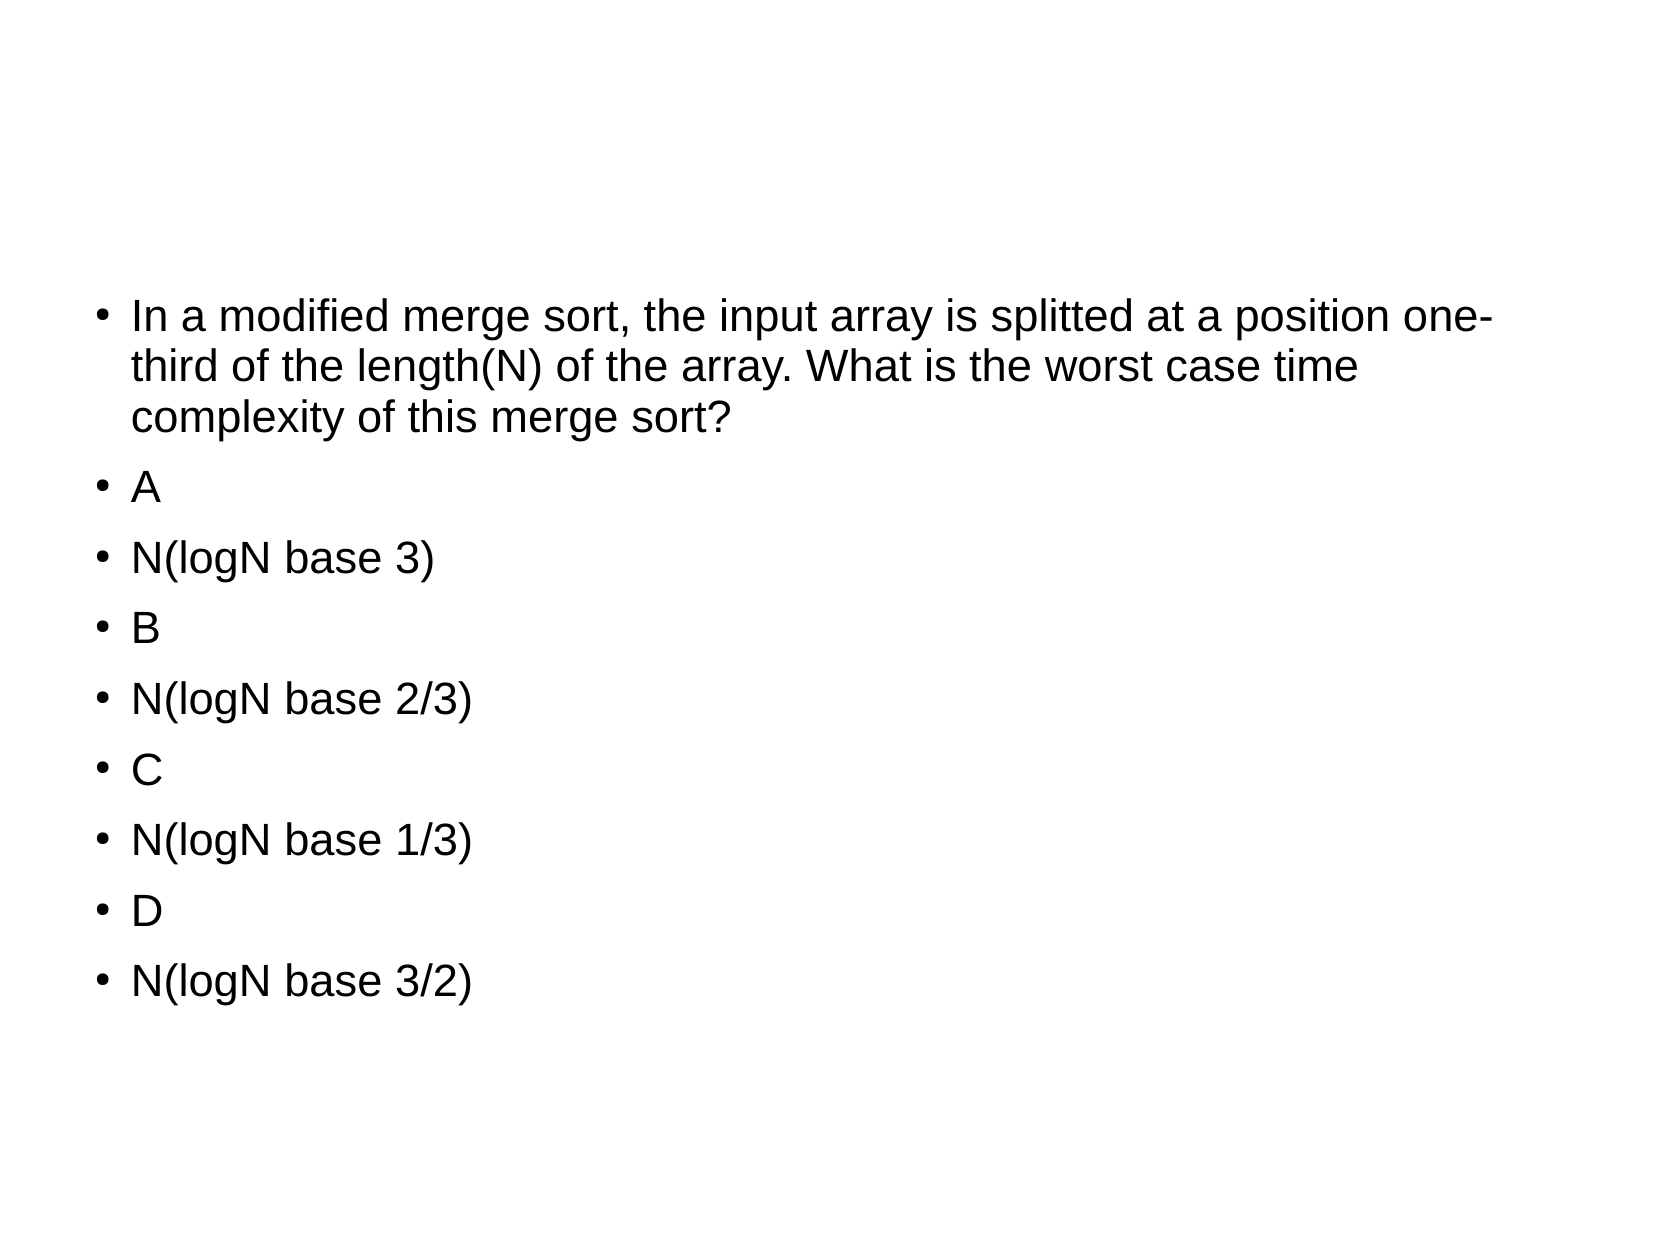

#
In a modified merge sort, the input array is splitted at a position one-third of the length(N) of the array. What is the worst case time complexity of this merge sort?
A
N(logN base 3)
B
N(logN base 2/3)
C
N(logN base 1/3)
D
N(logN base 3/2)